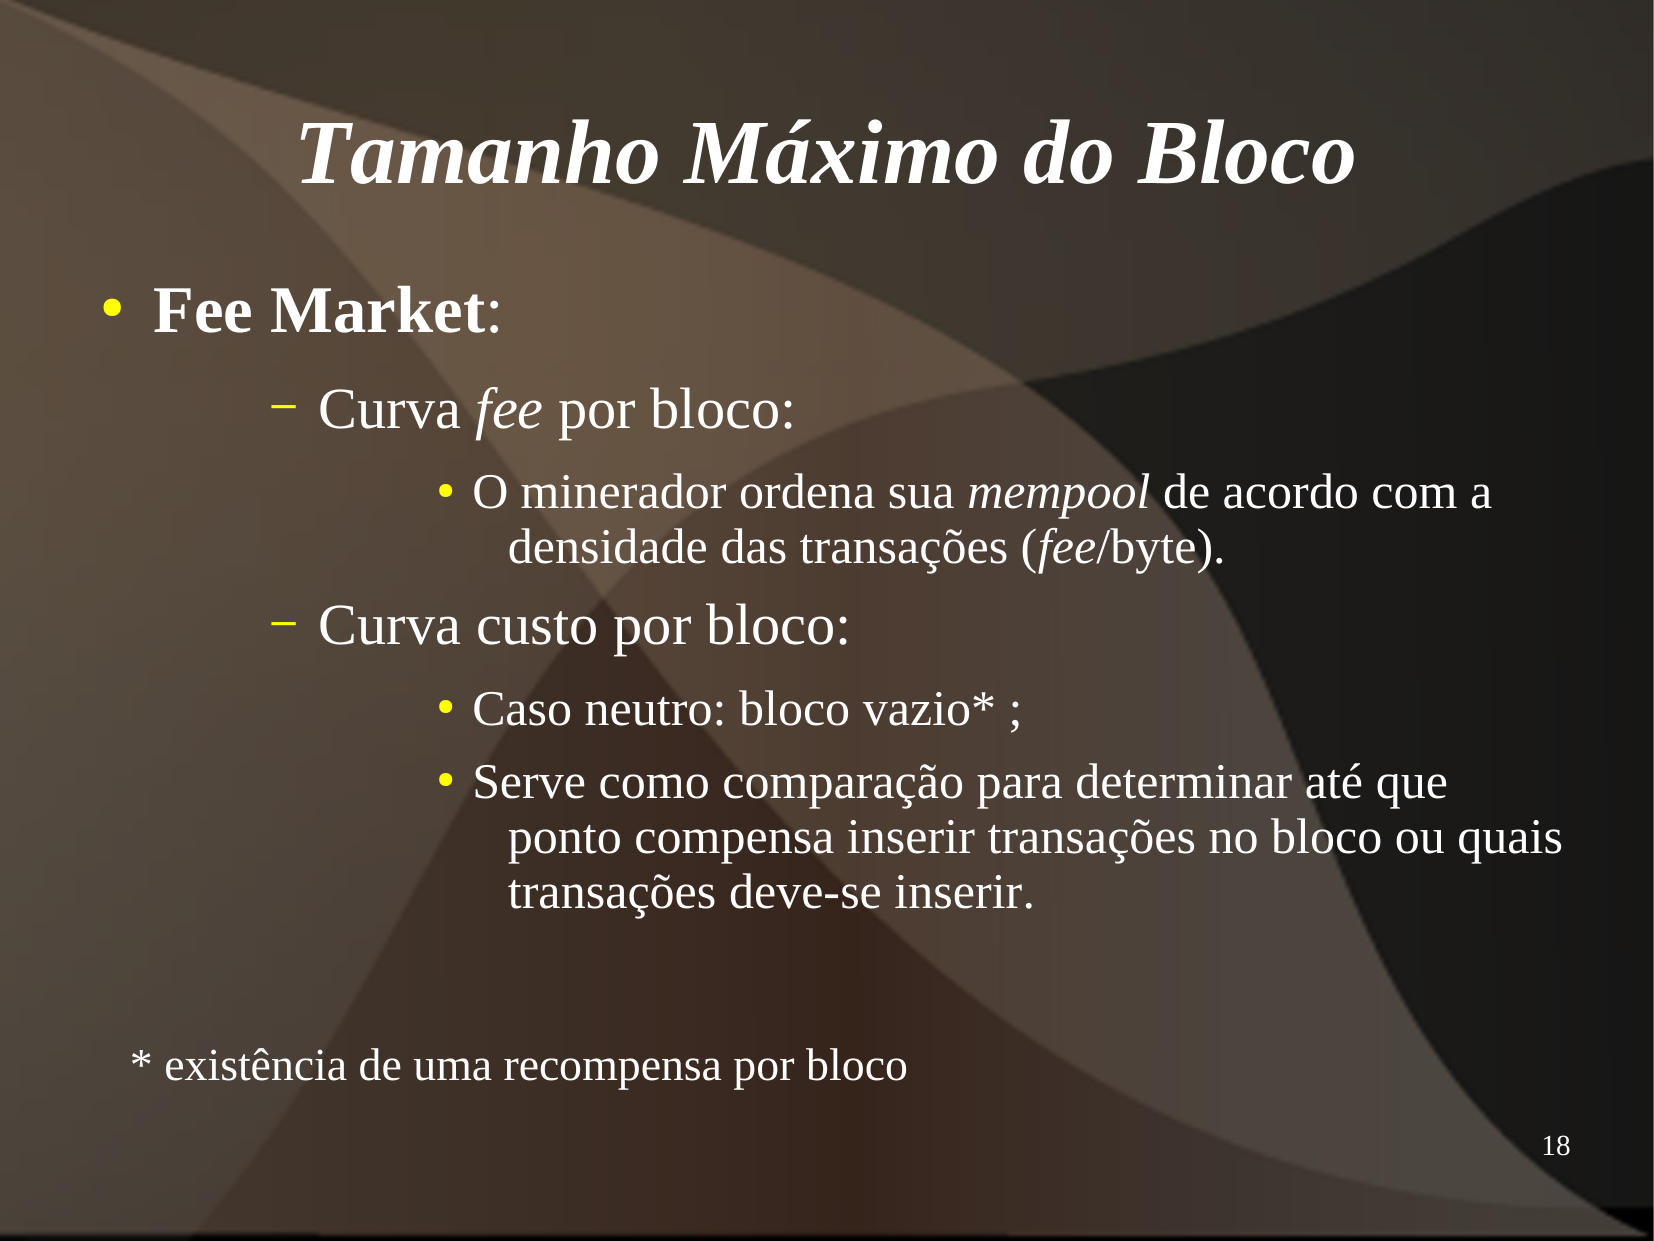

# Tamanho Máximo do Bloco
Fee Market:
Curva fee por bloco:
O minerador ordena sua mempool de acordo com a densidade das transações (fee/byte).
Curva custo por bloco:
Caso neutro: bloco vazio* ;
Serve como comparação para determinar até que ponto compensa inserir transações no bloco ou quais transações deve-se inserir.
* existência de uma recompensa por bloco
18